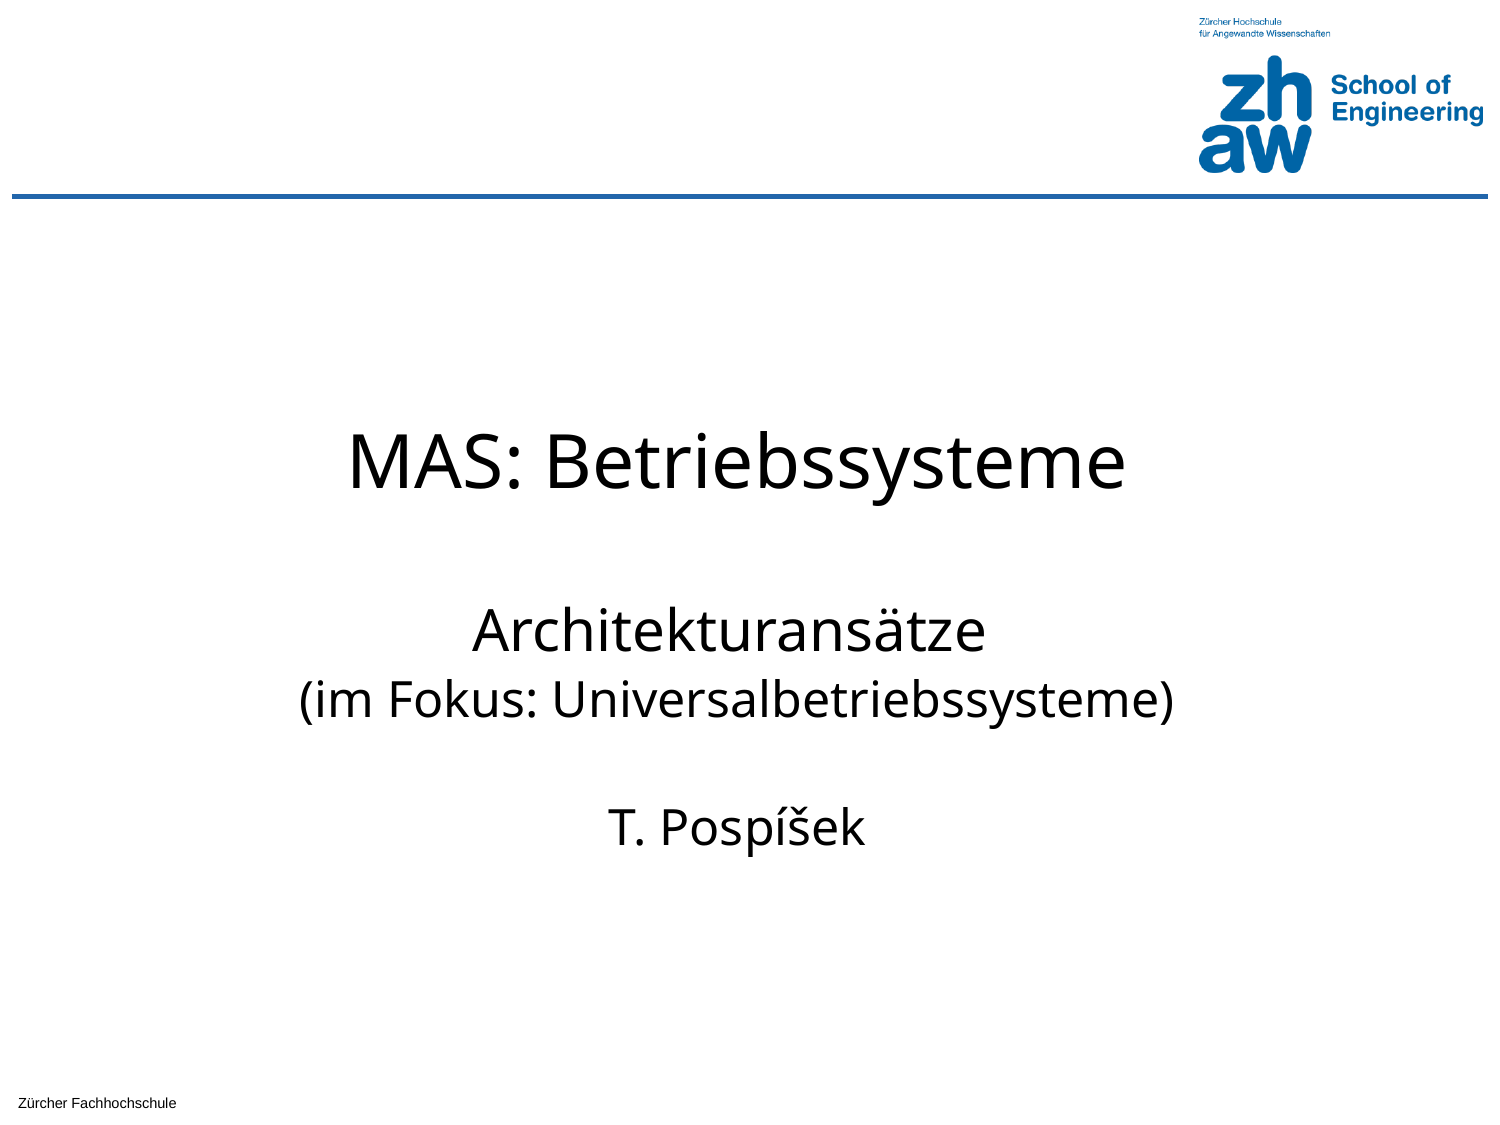

MAS: Betriebssysteme
Architekturansätze
(im Fokus: Universalbetriebssysteme)
T. Pospíšek